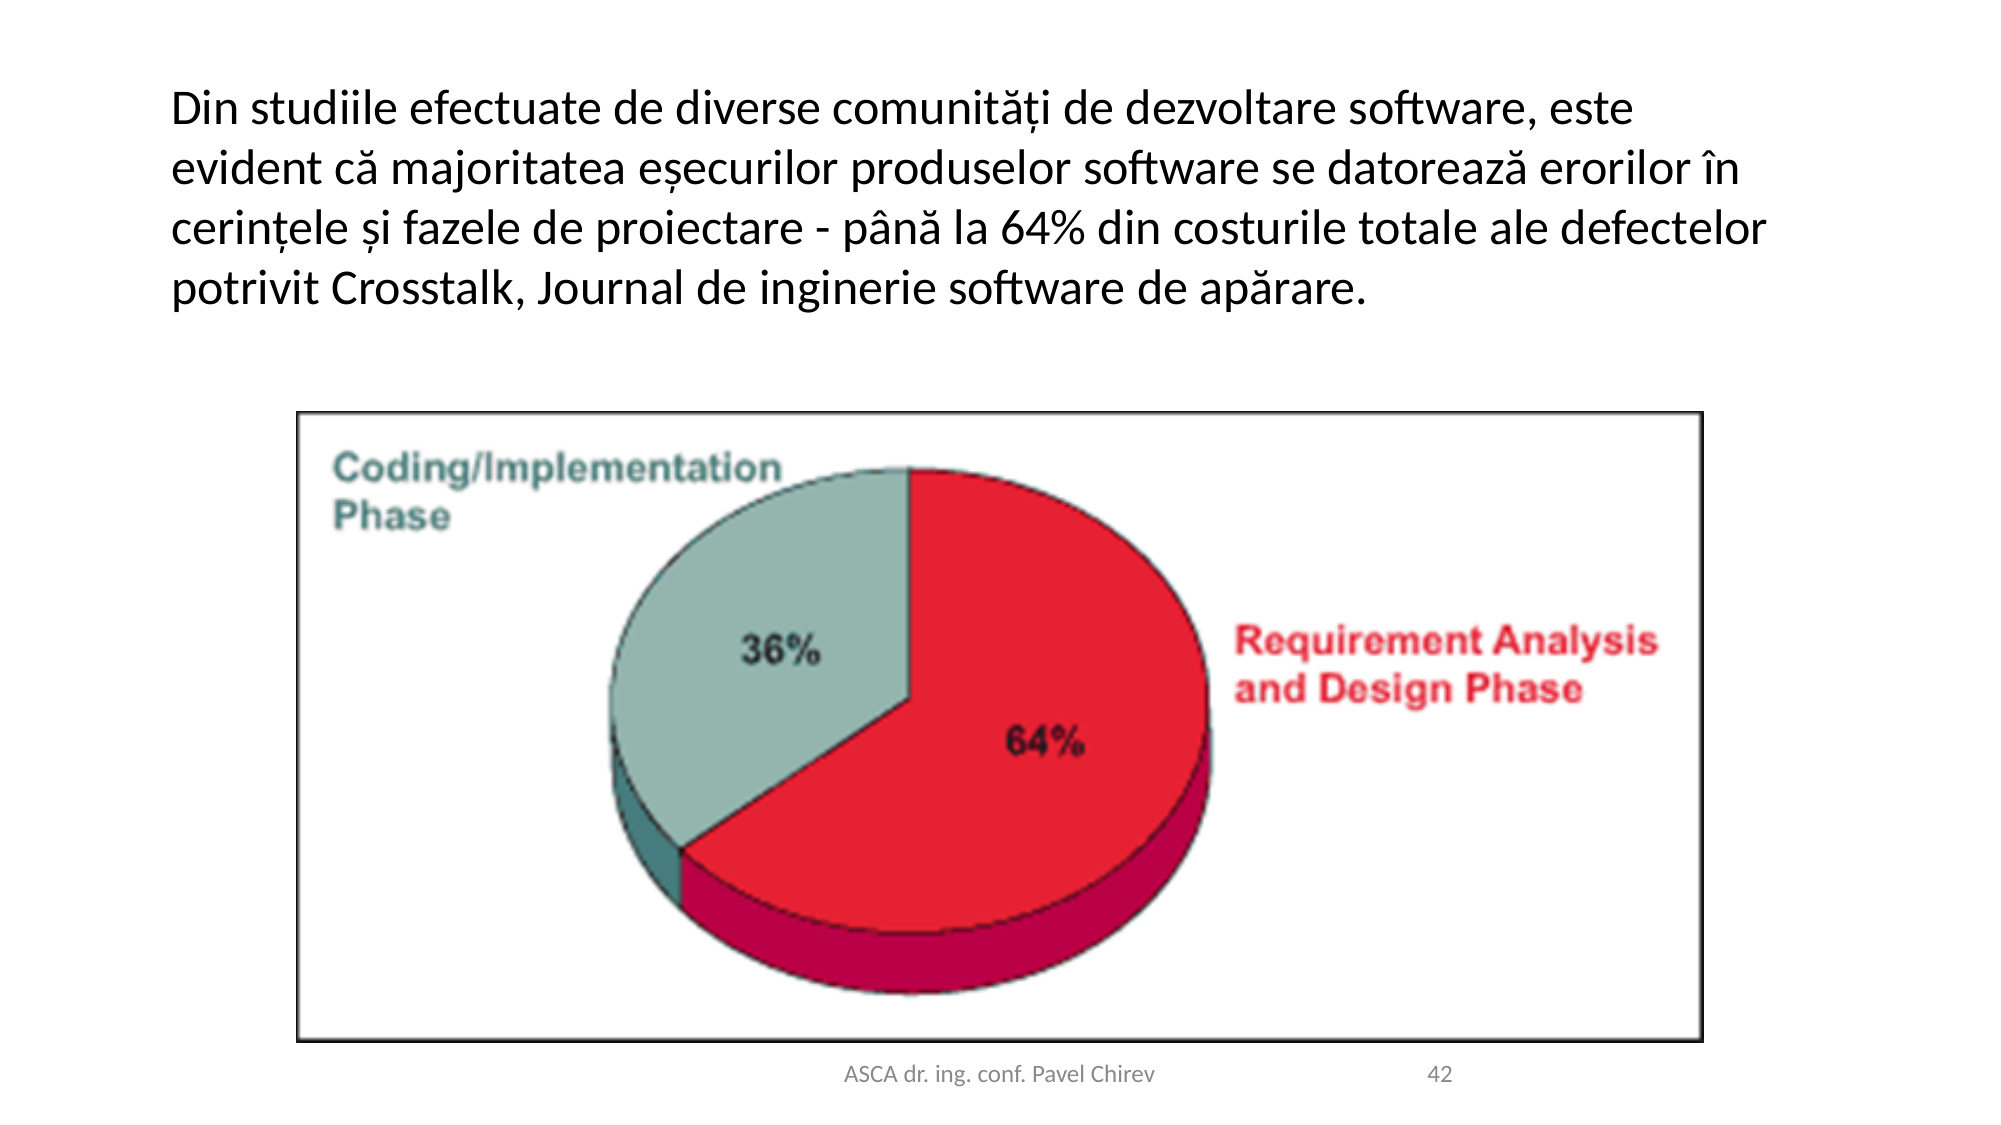

Din studiile efectuate de diverse comunități de dezvoltare software, este evident că majoritatea eșecurilor produselor software se datorează erorilor în cerințele și fazele de proiectare - până la 64% din costurile totale ale defectelor potrivit Crosstalk, Journal de inginerie software de apărare.
ASCA dr. ing. conf. Pavel Chirev